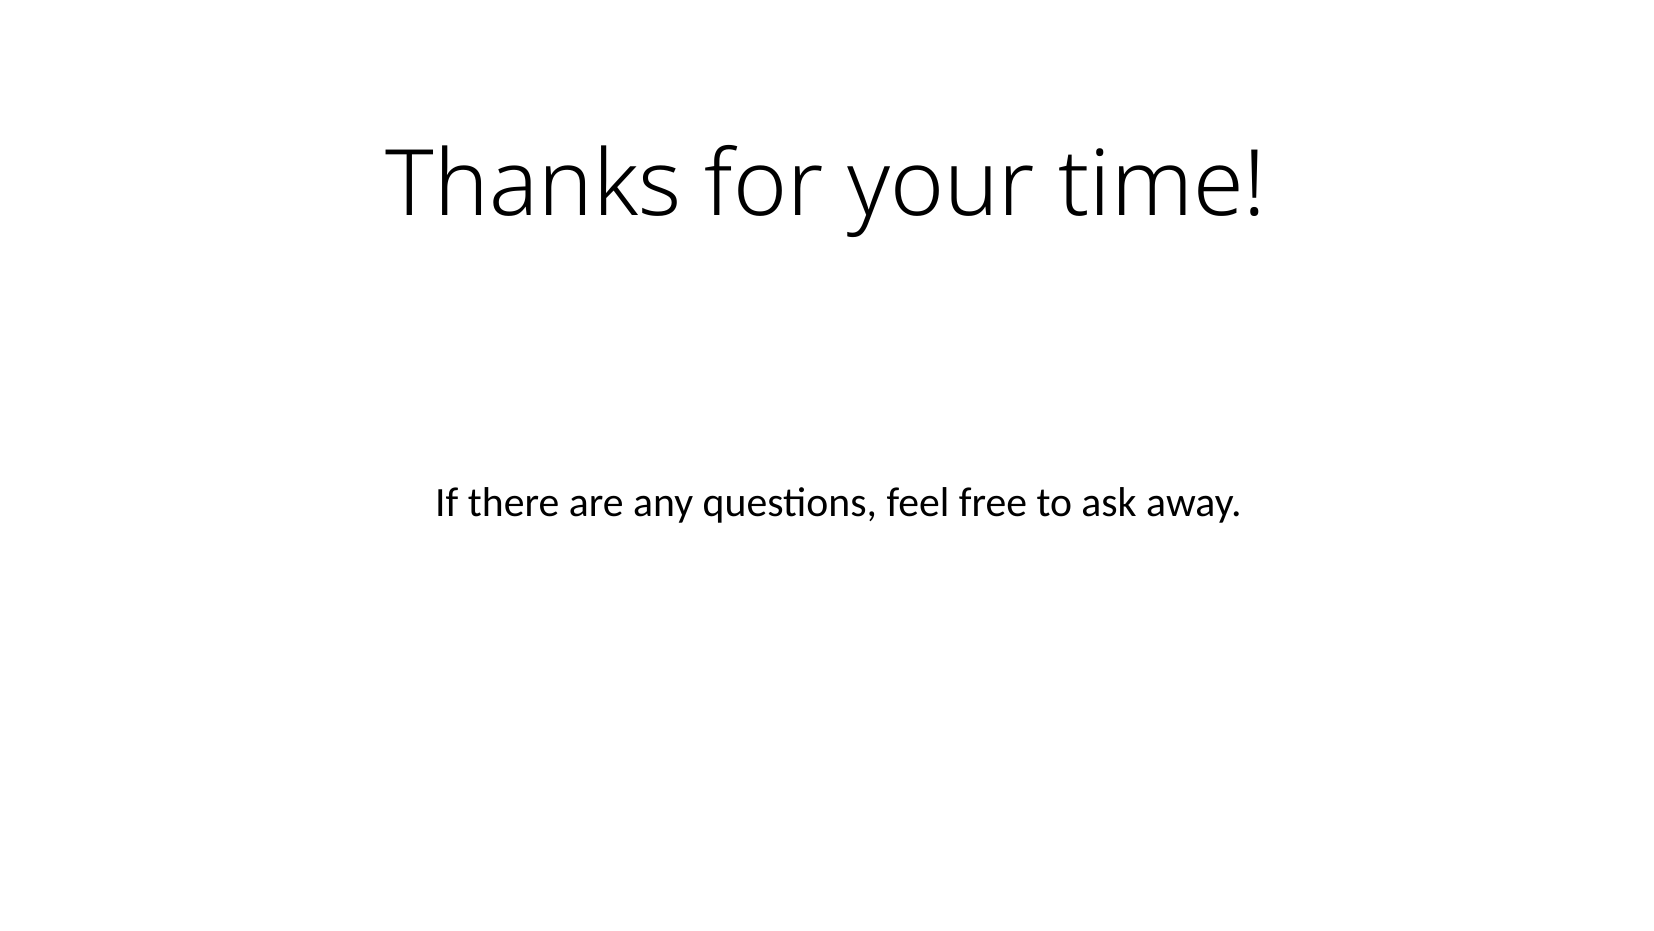

# Thanks for your time!
If there are any questions, feel free to ask away.